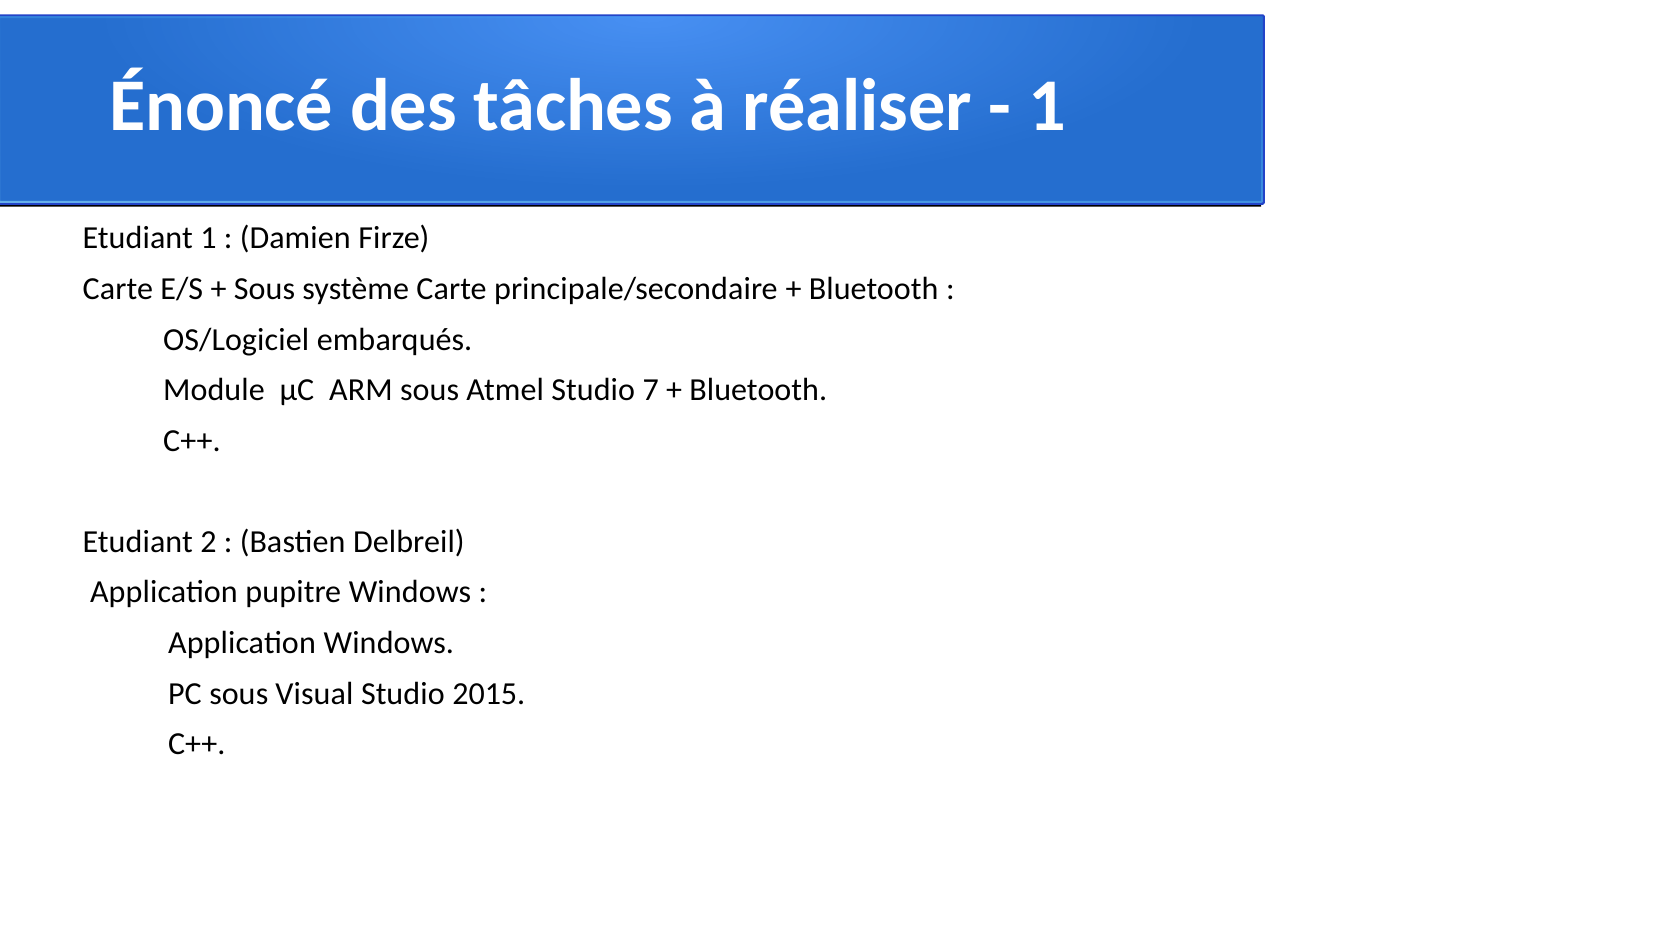

# Énoncé des tâches à réaliser - 1
Etudiant 1 : (Damien Firze)
Carte E/S + Sous système Carte principale/secondaire + Bluetooth :
OS/Logiciel embarqués.
Module µC ARM sous Atmel Studio 7 + Bluetooth.
C++.
Etudiant 2 : (Bastien Delbreil)
 Application pupitre Windows :
Application Windows.
PC sous Visual Studio 2015.
C++.